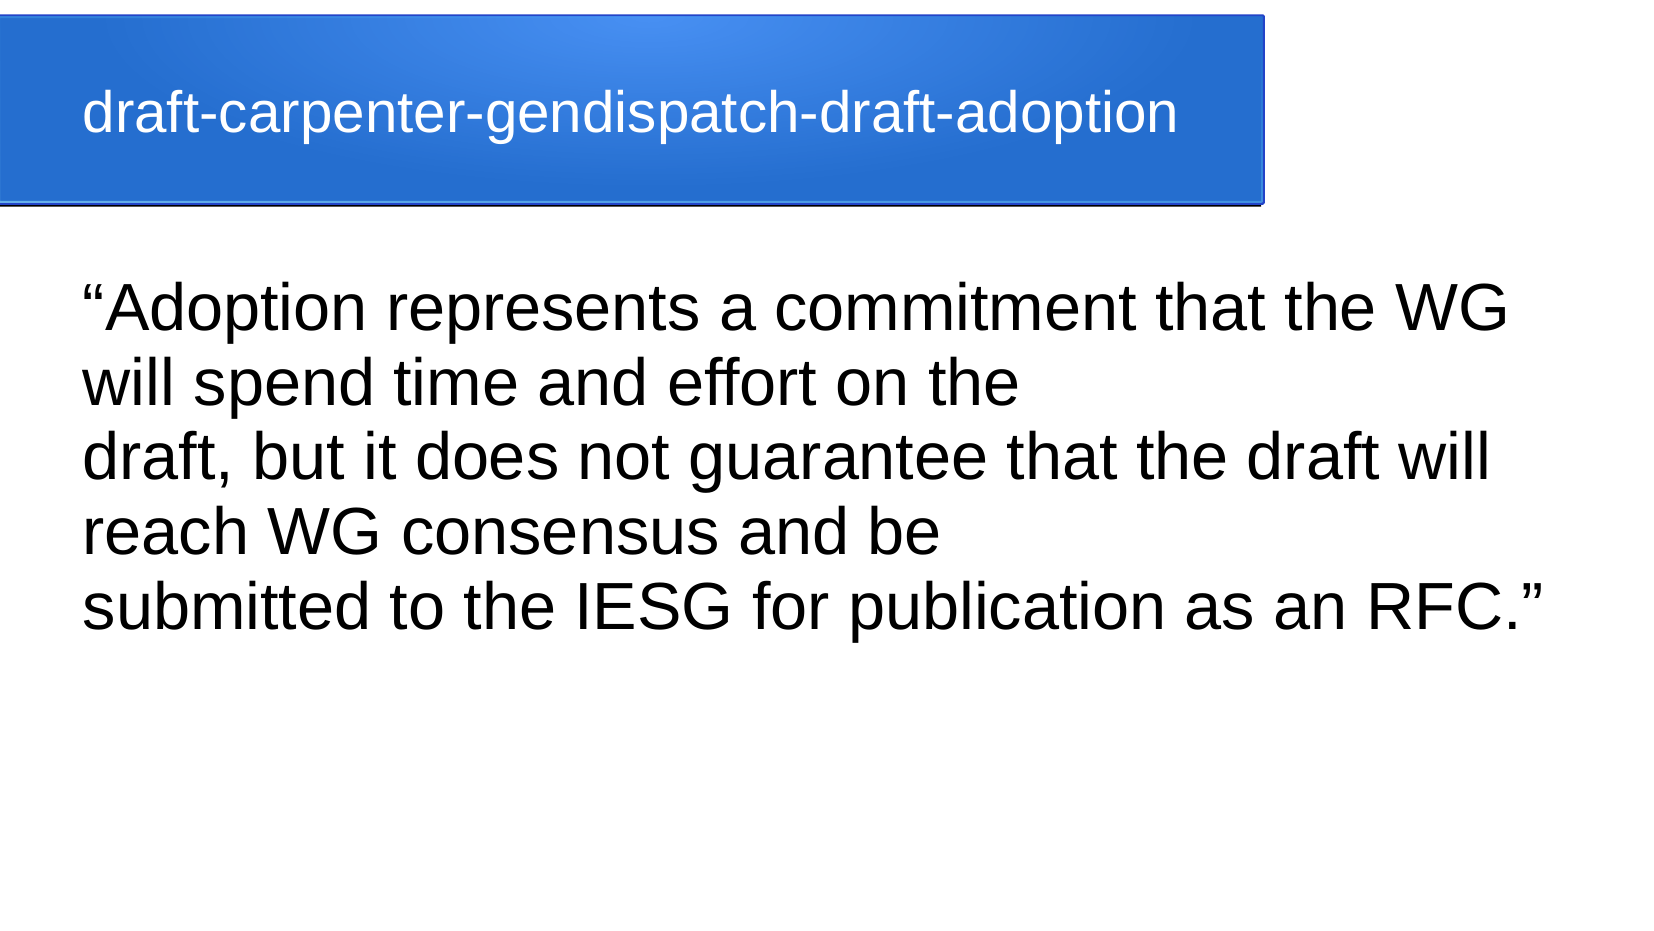

# draft-carpenter-gendispatch-draft-adoption
“Adoption represents a commitment that the WG will spend time and effort on the
draft, but it does not guarantee that the draft will reach WG consensus and be
submitted to the IESG for publication as an RFC.”